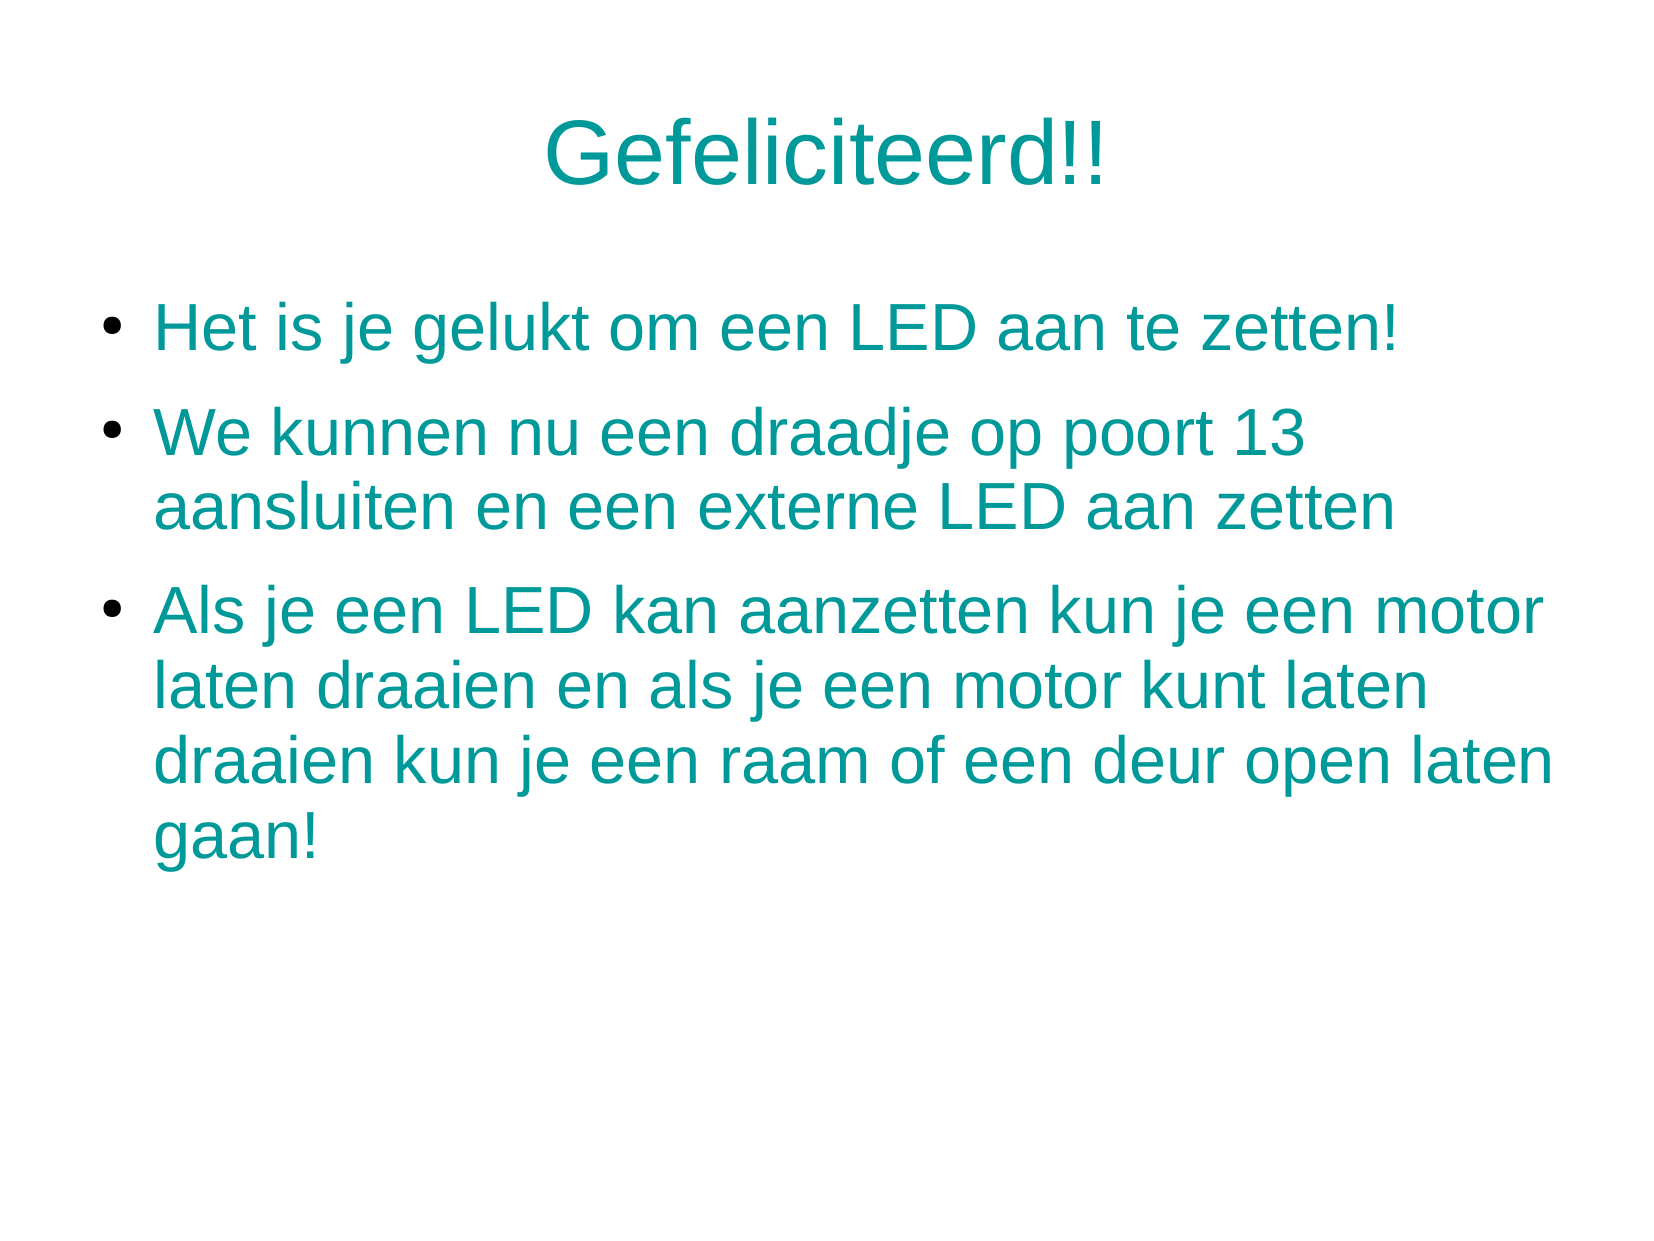

# Gefeliciteerd!!
Het is je gelukt om een LED aan te zetten!
We kunnen nu een draadje op poort 13 aansluiten en een externe LED aan zetten
Als je een LED kan aanzetten kun je een motor laten draaien en als je een motor kunt laten draaien kun je een raam of een deur open laten gaan!